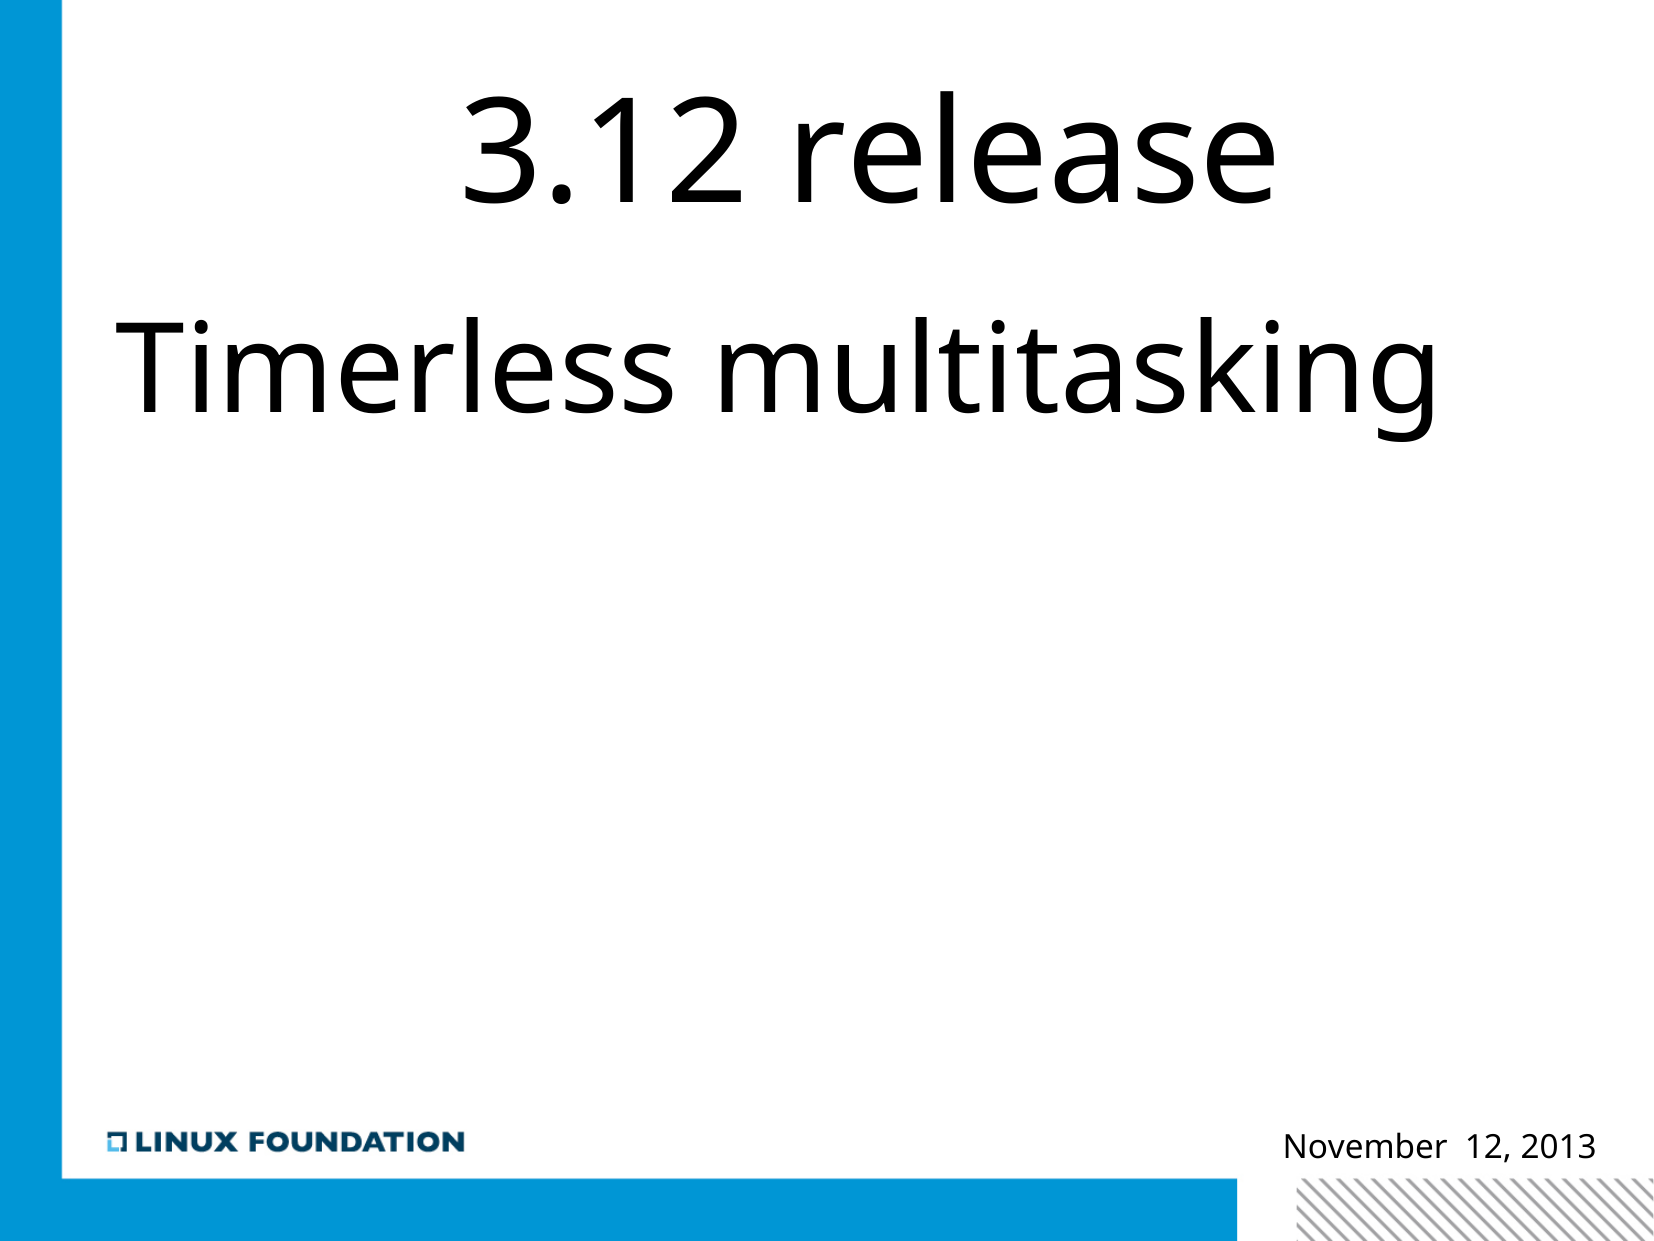

3.12 release
Timerless multitasking
November 12, 2013